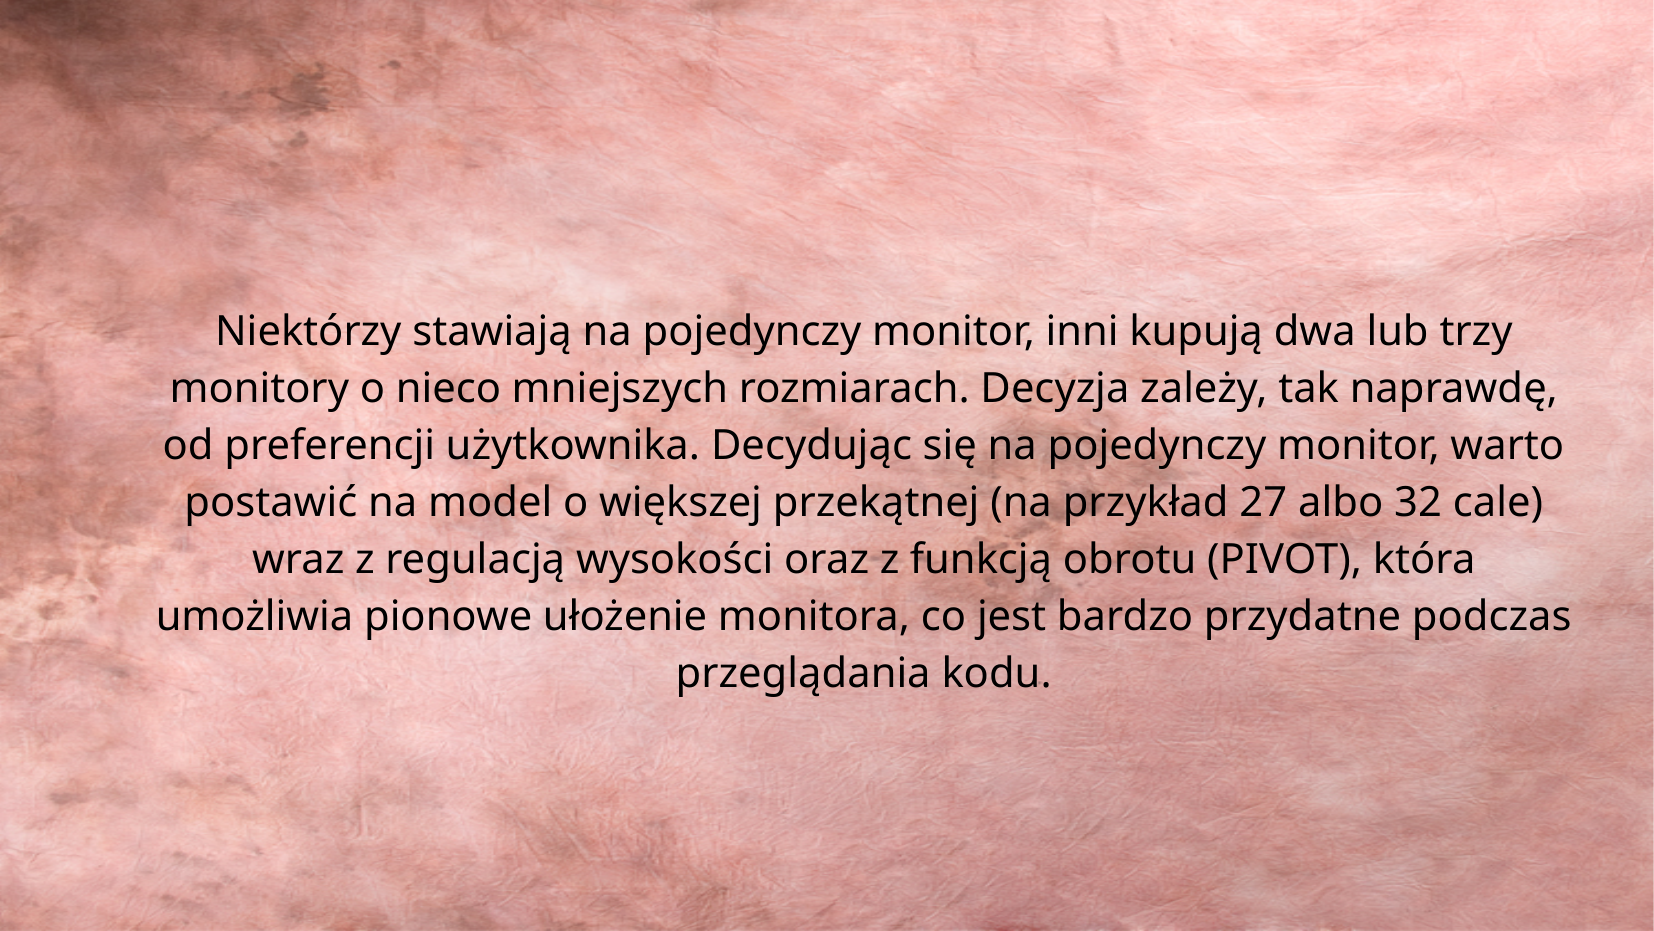

# Niektórzy stawiają na pojedynczy monitor, inni kupują dwa lub trzy monitory o nieco mniejszych rozmiarach. Decyzja zależy, tak naprawdę, od preferencji użytkownika. Decydując się na pojedynczy monitor, warto postawić na model o większej przekątnej (na przykład 27 albo 32 cale) wraz z regulacją wysokości oraz z funkcją obrotu (PIVOT), która umożliwia pionowe ułożenie monitora, co jest bardzo przydatne podczas przeglądania kodu.